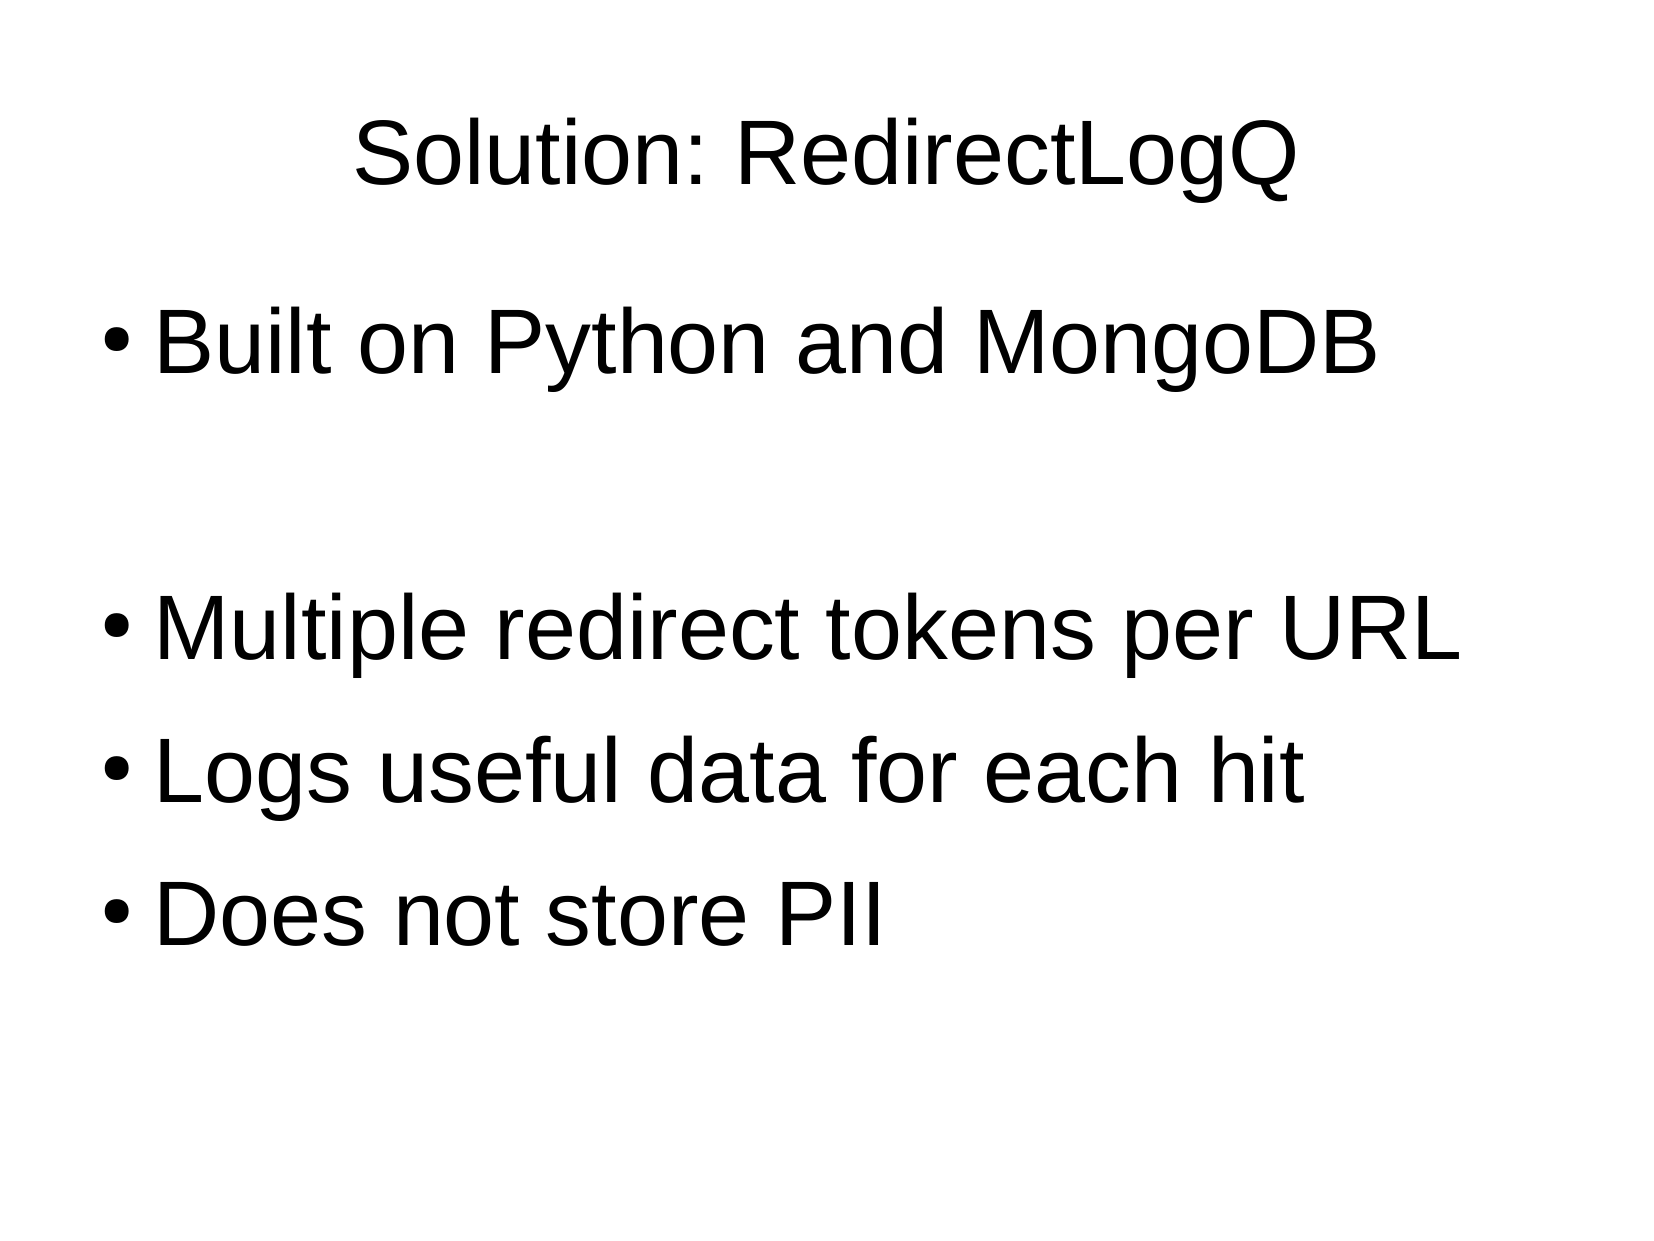

# Solution: RedirectLogQ
Built on Python and MongoDB
Multiple redirect tokens per URL
Logs useful data for each hit
Does not store PII